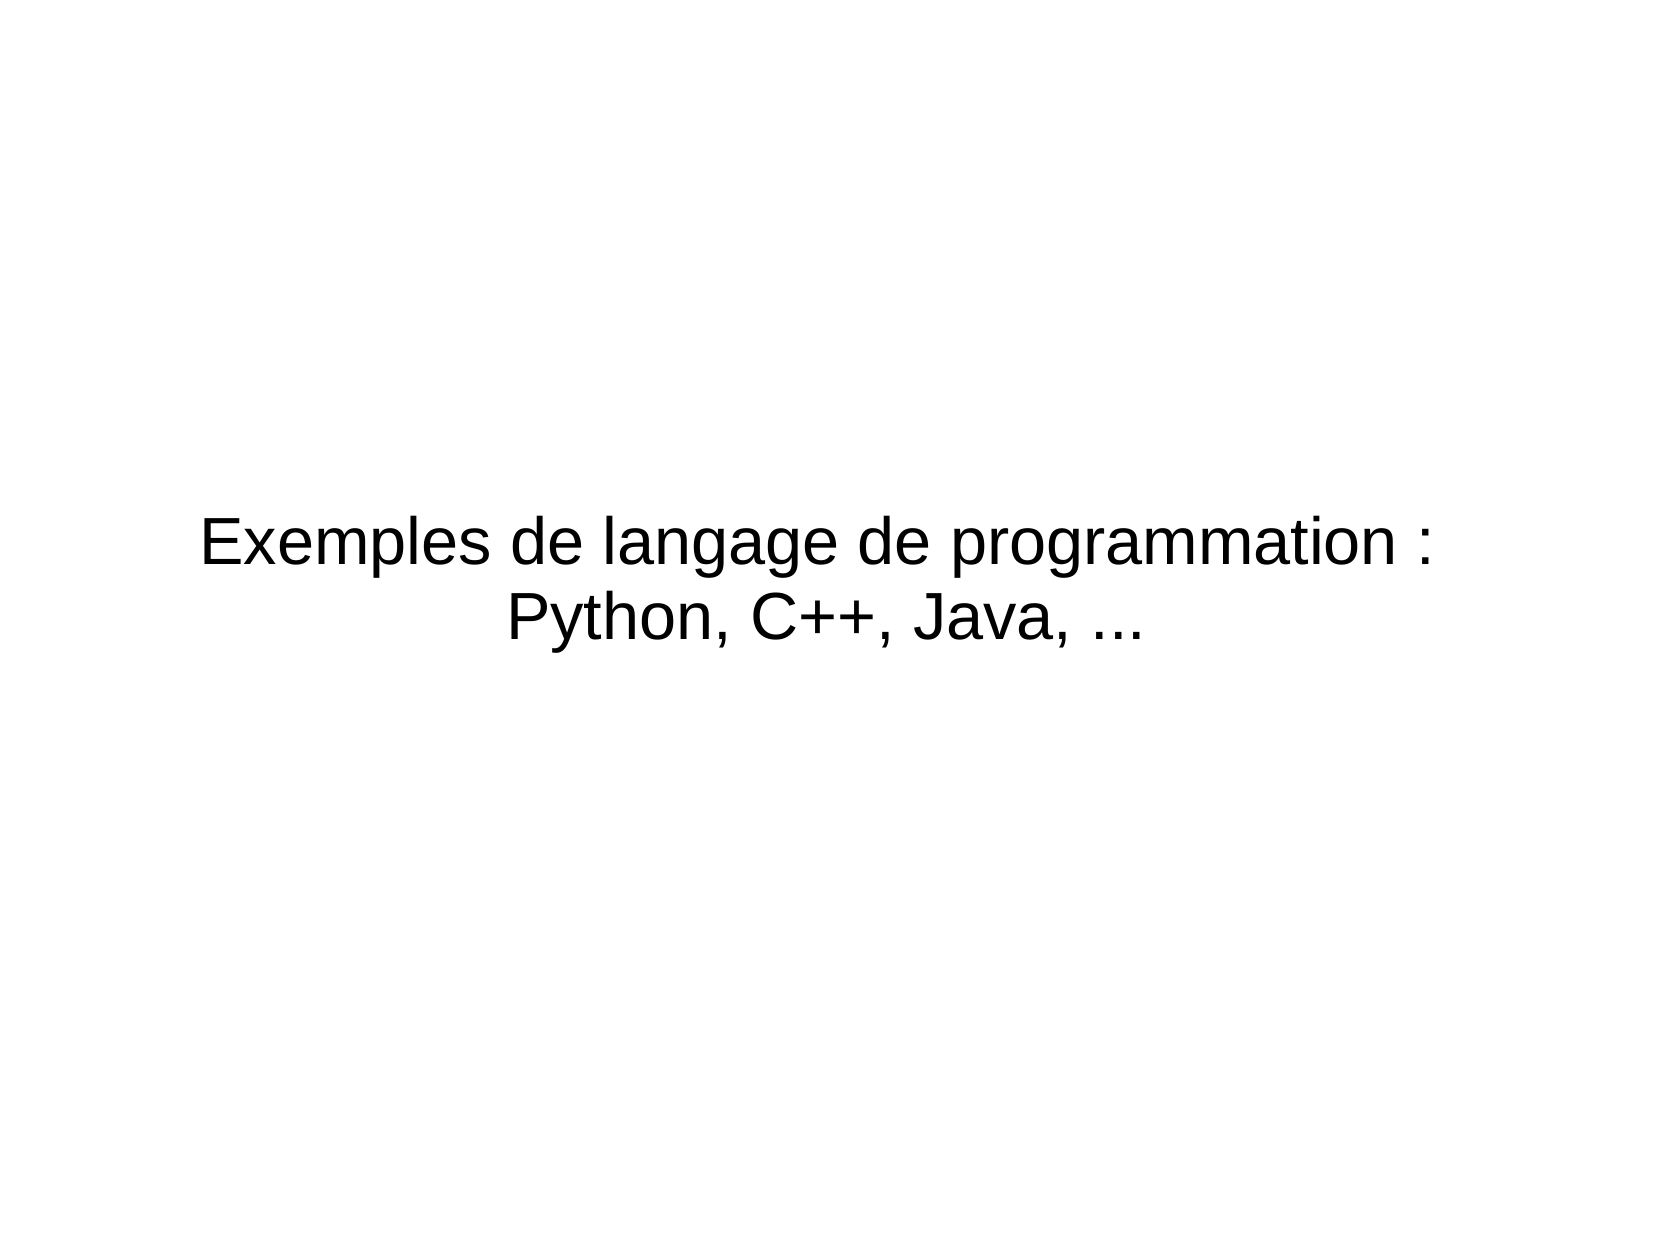

# Exemples de langage de programmation :
Python, C++, Java, ...